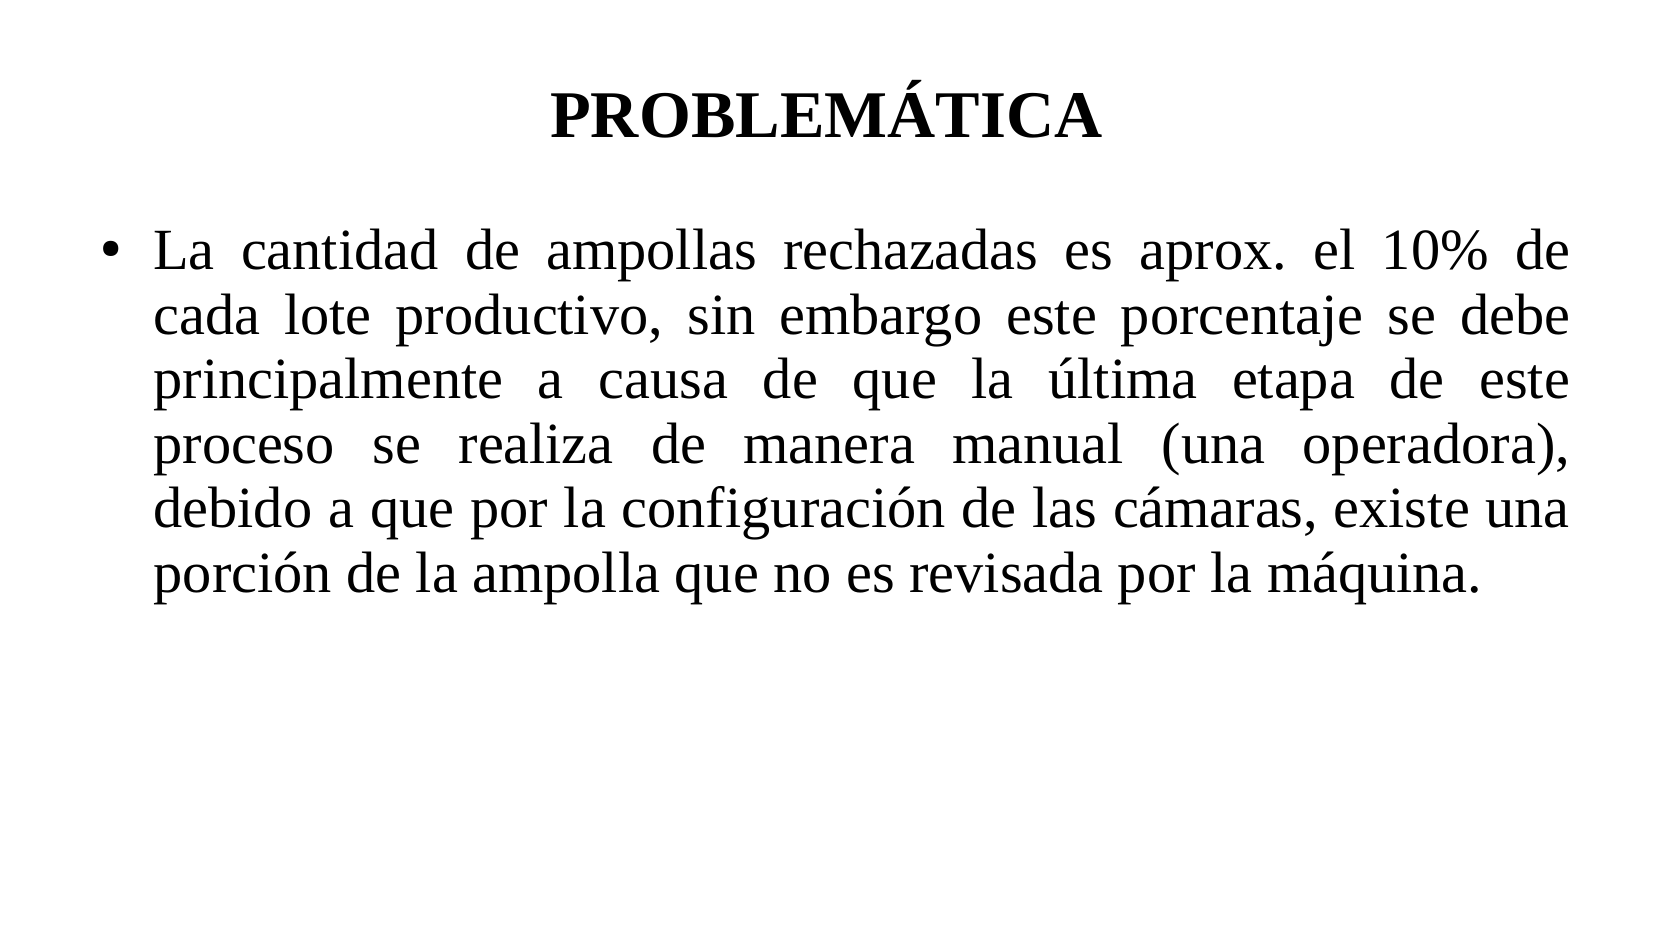

# PROBLEMÁTICA
La cantidad de ampollas rechazadas es aprox. el 10% de cada lote productivo, sin embargo este porcentaje se debe principalmente a causa de que la última etapa de este proceso se realiza de manera manual (una operadora), debido a que por la configuración de las cámaras, existe una porción de la ampolla que no es revisada por la máquina.